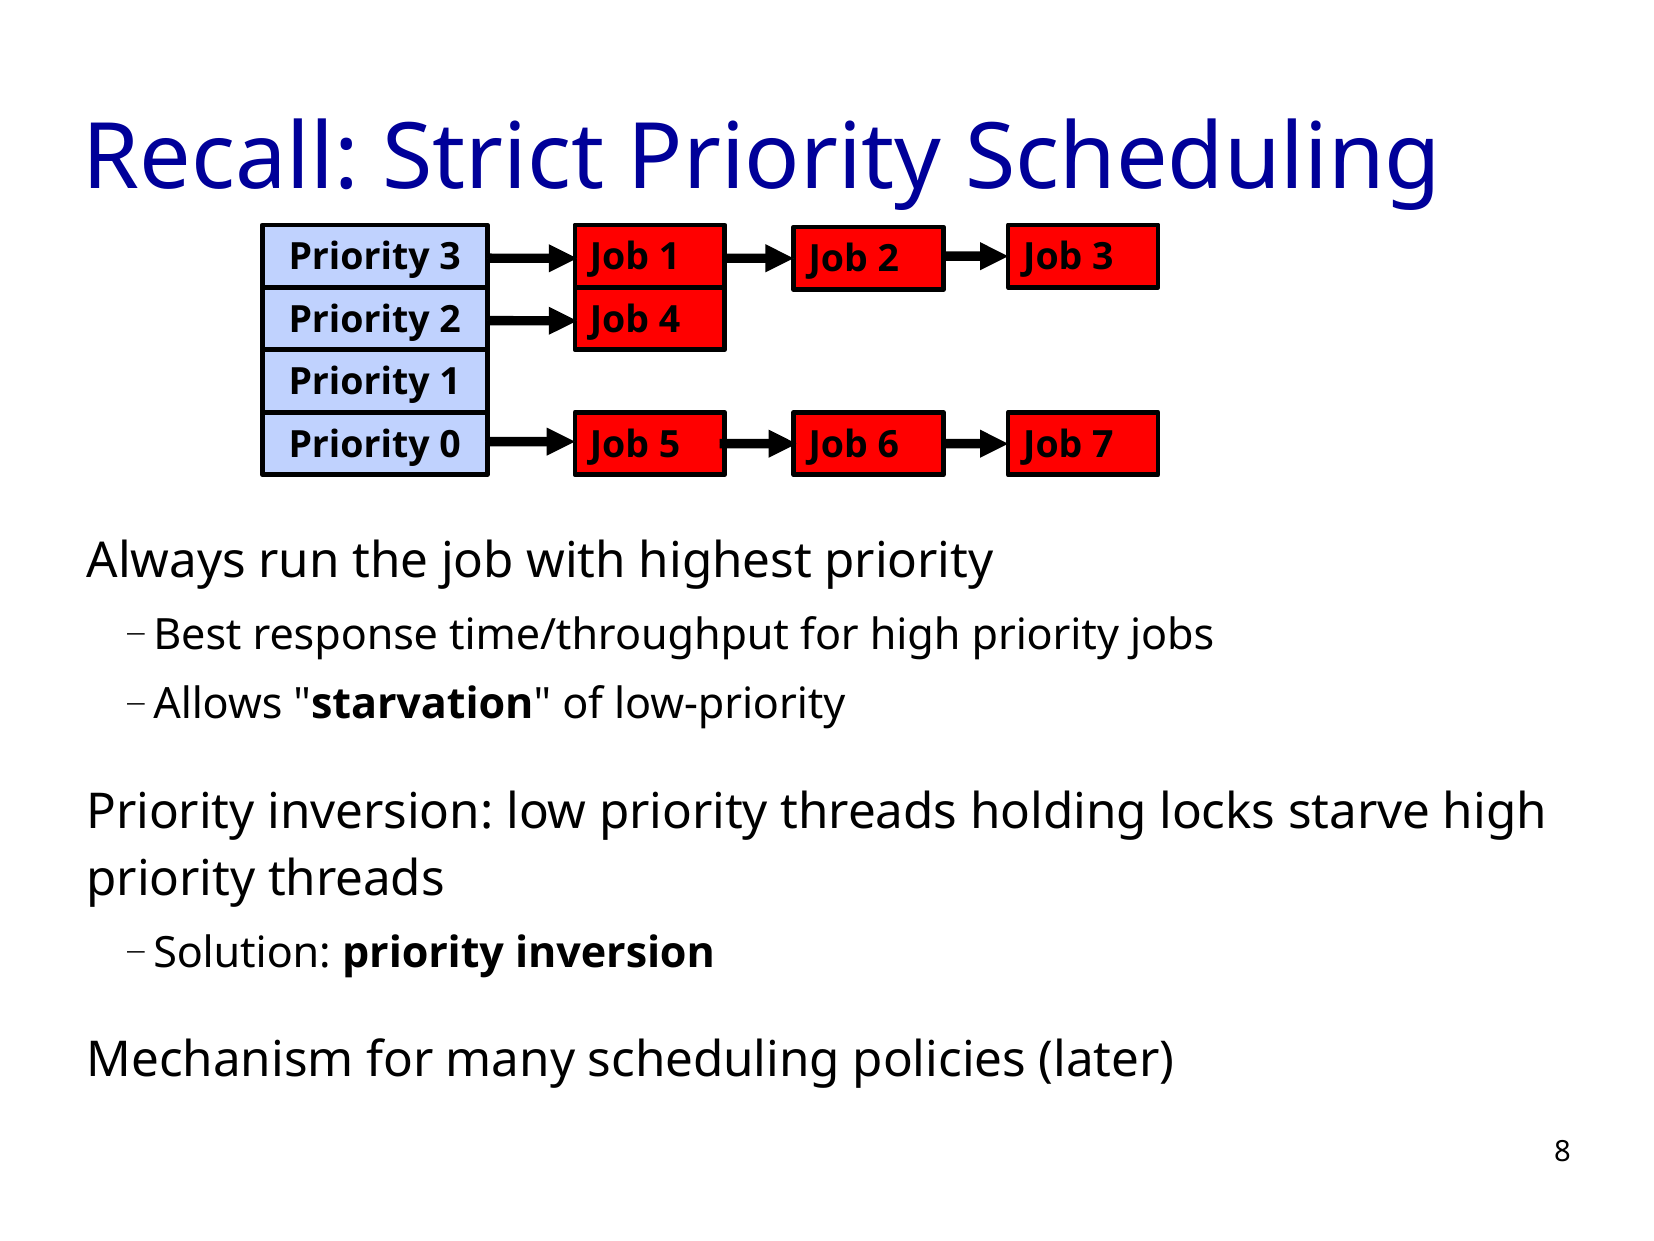

# Recall: Strict Priority Scheduling
Priority 3
Job 1
Job 3
Job 2
Priority 2
Job 4
Priority 1
Priority 0
Job 5
Job 6
Job 7
Always run the job with highest priority
Best response time/throughput for high priority jobs
Allows "starvation" of low-priority
Priority inversion: low priority threads holding locks starve high priority threads
Solution: priority inversion
Mechanism for many scheduling policies (later)
8